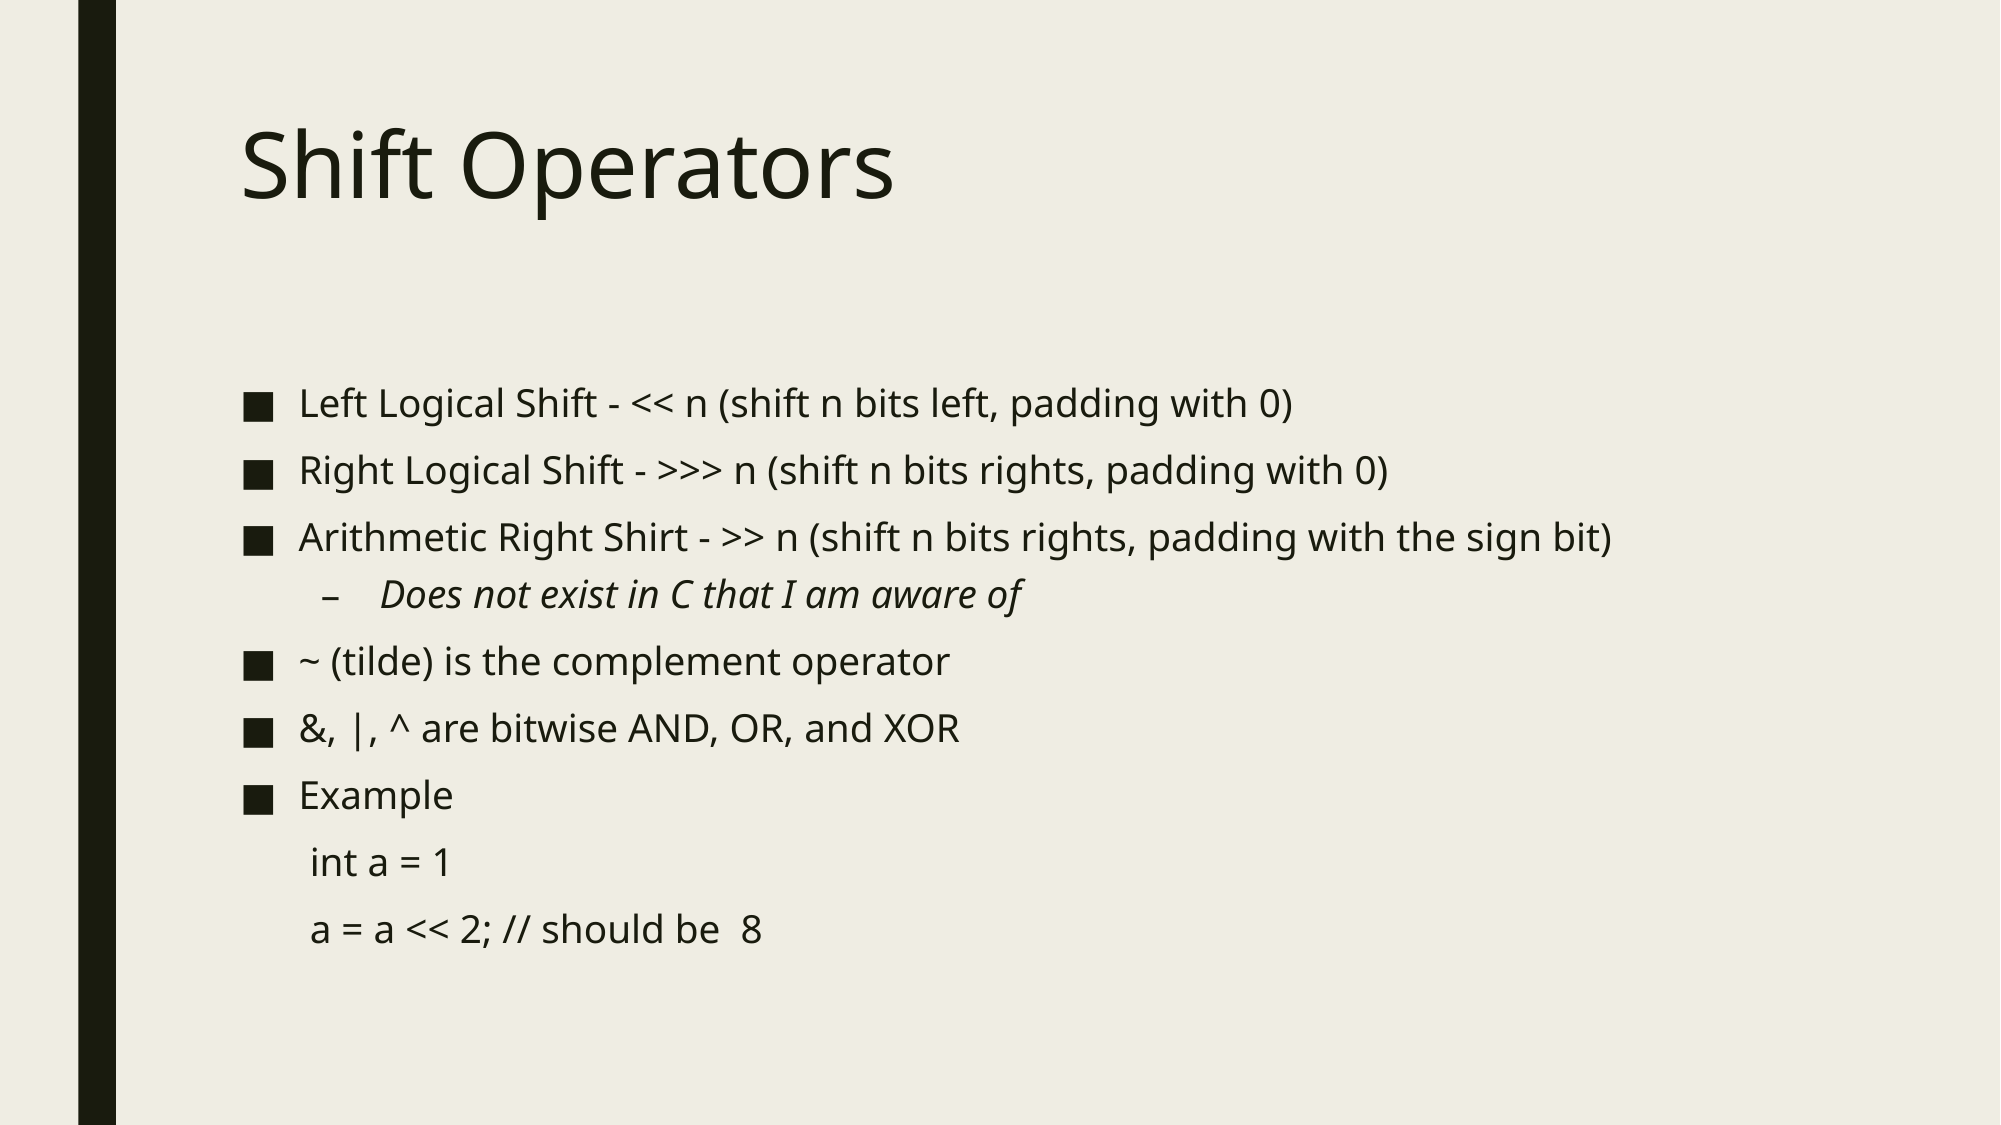

# Shift Operators
Left Logical Shift - << n (shift n bits left, padding with 0)
Right Logical Shift - >>> n (shift n bits rights, padding with 0)
Arithmetic Right Shirt - >> n (shift n bits rights, padding with the sign bit)
Does not exist in C that I am aware of
~ (tilde) is the complement operator
&, |, ^ are bitwise AND, OR, and XOR
Example
 	int a = 1
	a = a << 2; // should be 8